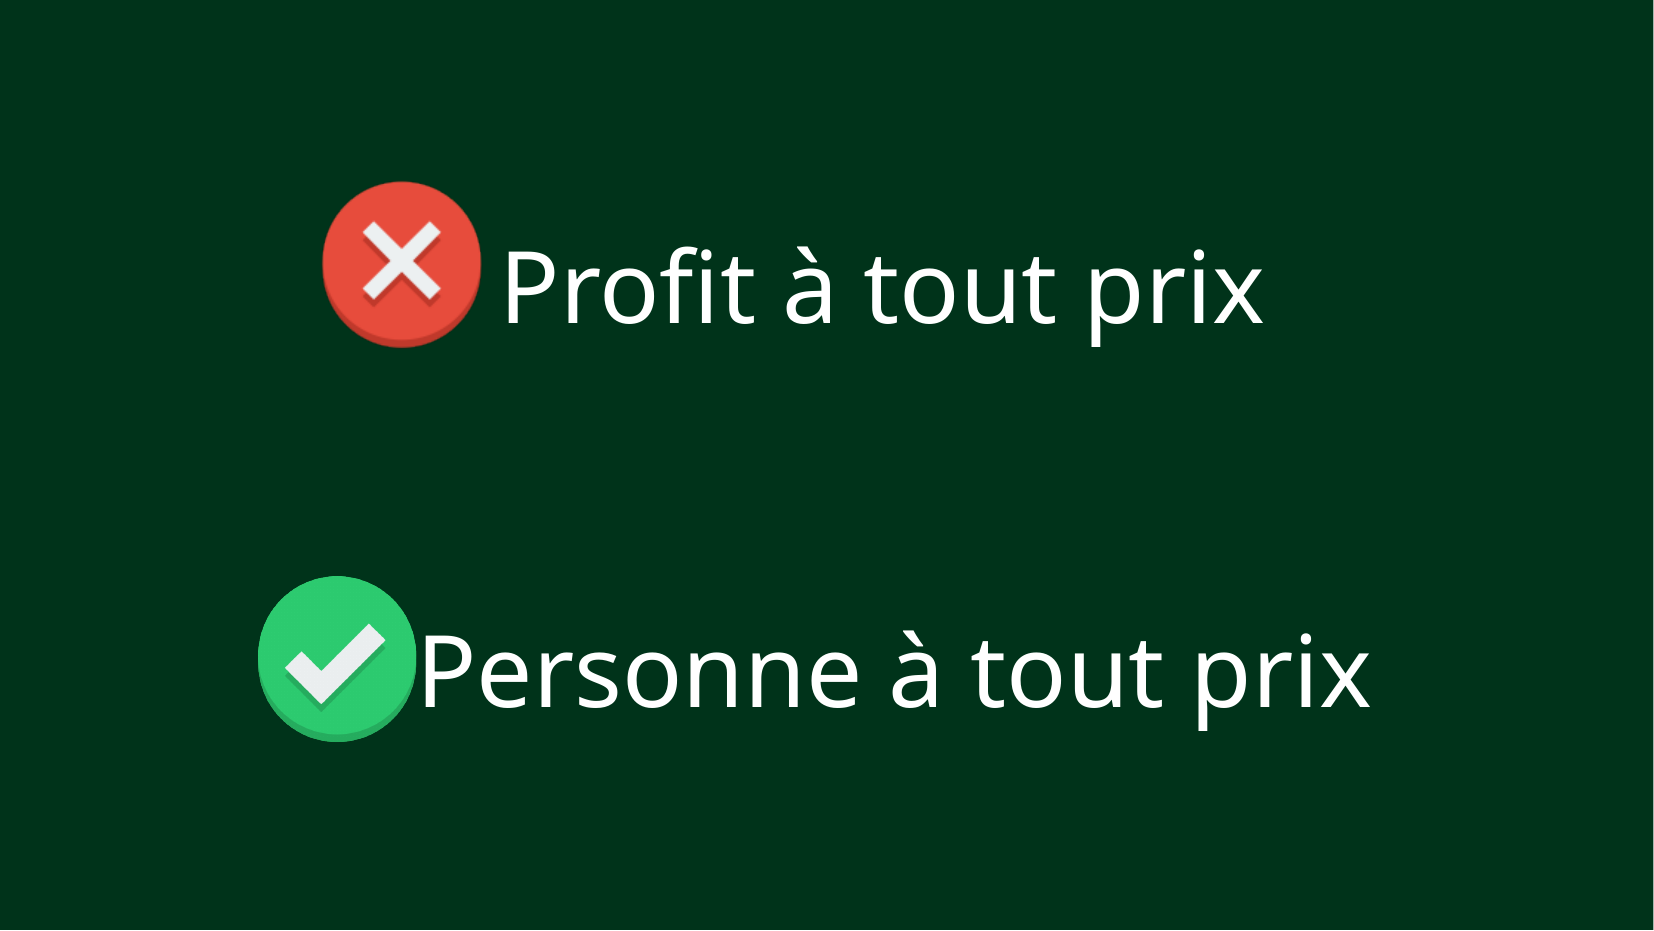

Profit à tout prix
Personne à tout prix